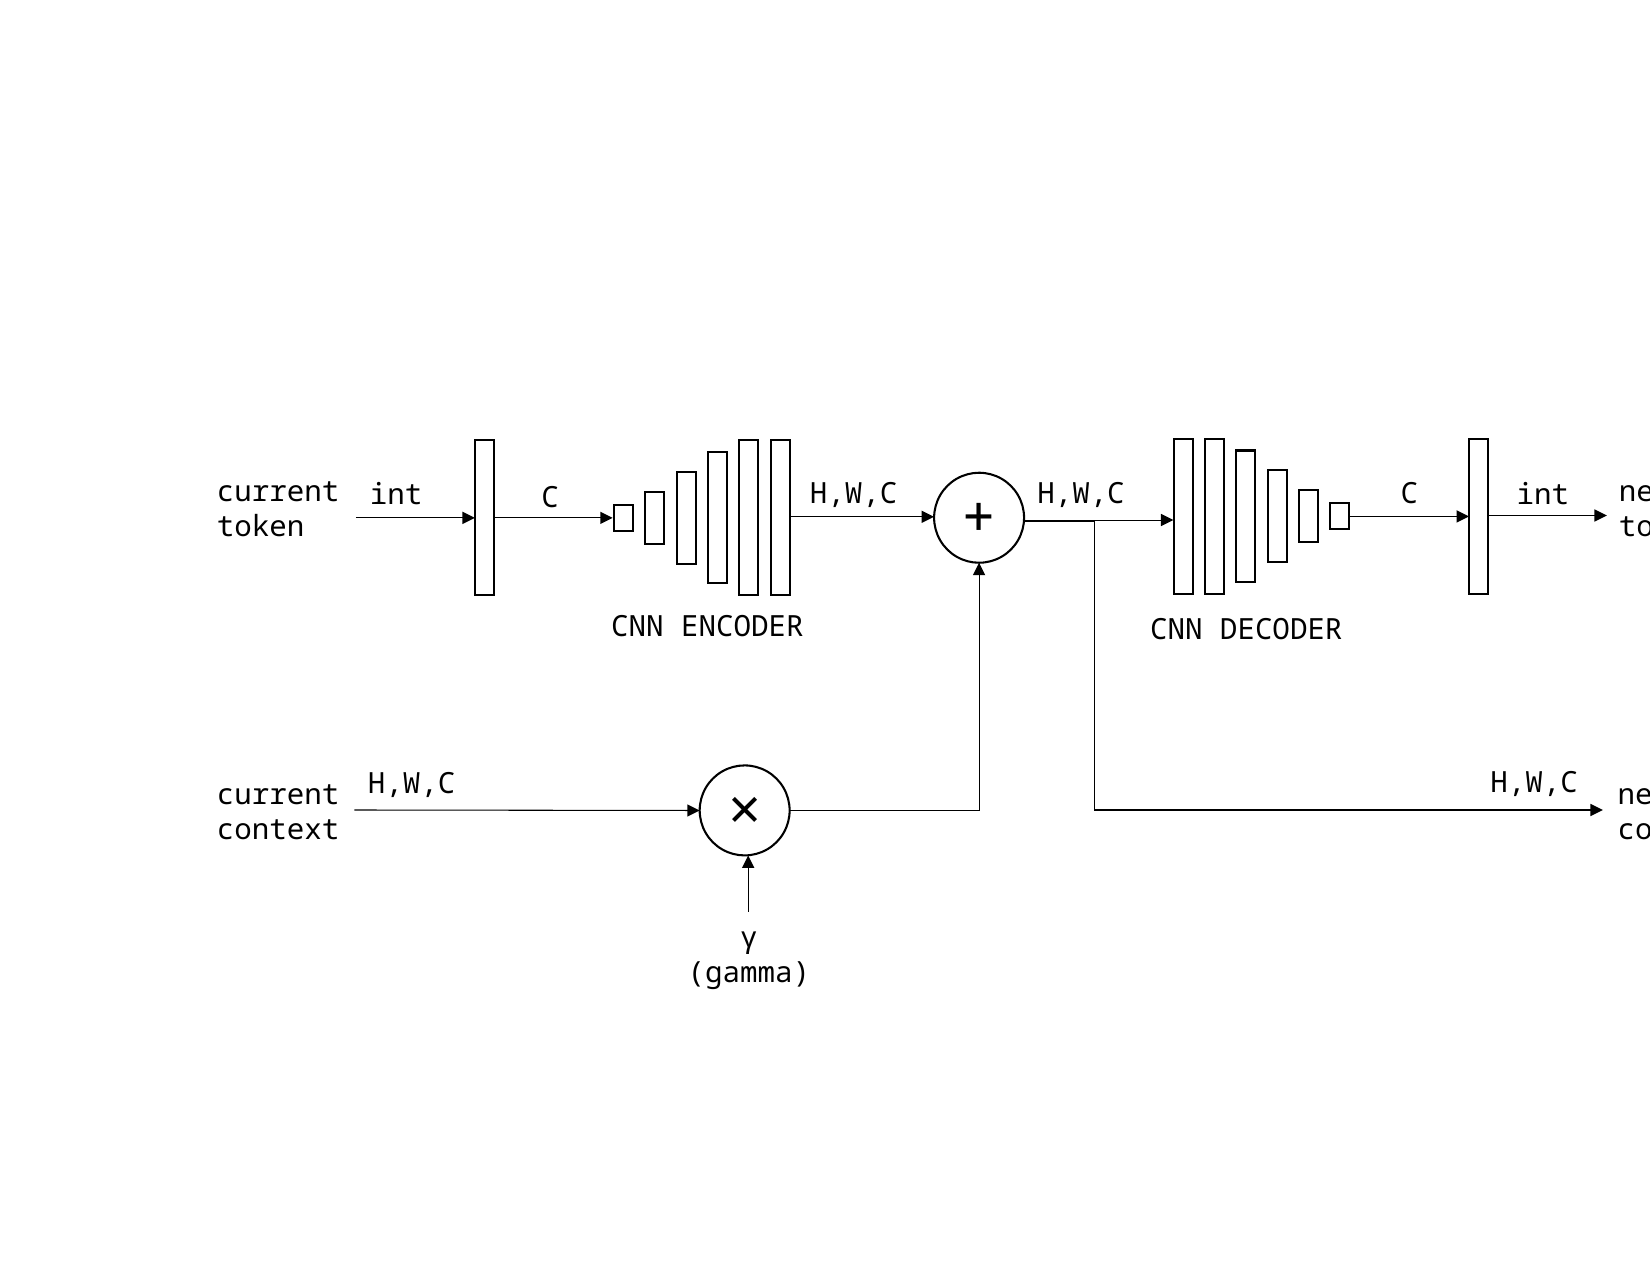

current
token
next
token
C
H,W,C
H,W,C
int
int
C
+
CNN ENCODER
CNN DECODER
H,W,C
H,W,C
×
current
context
next
context
γ
(gamma)